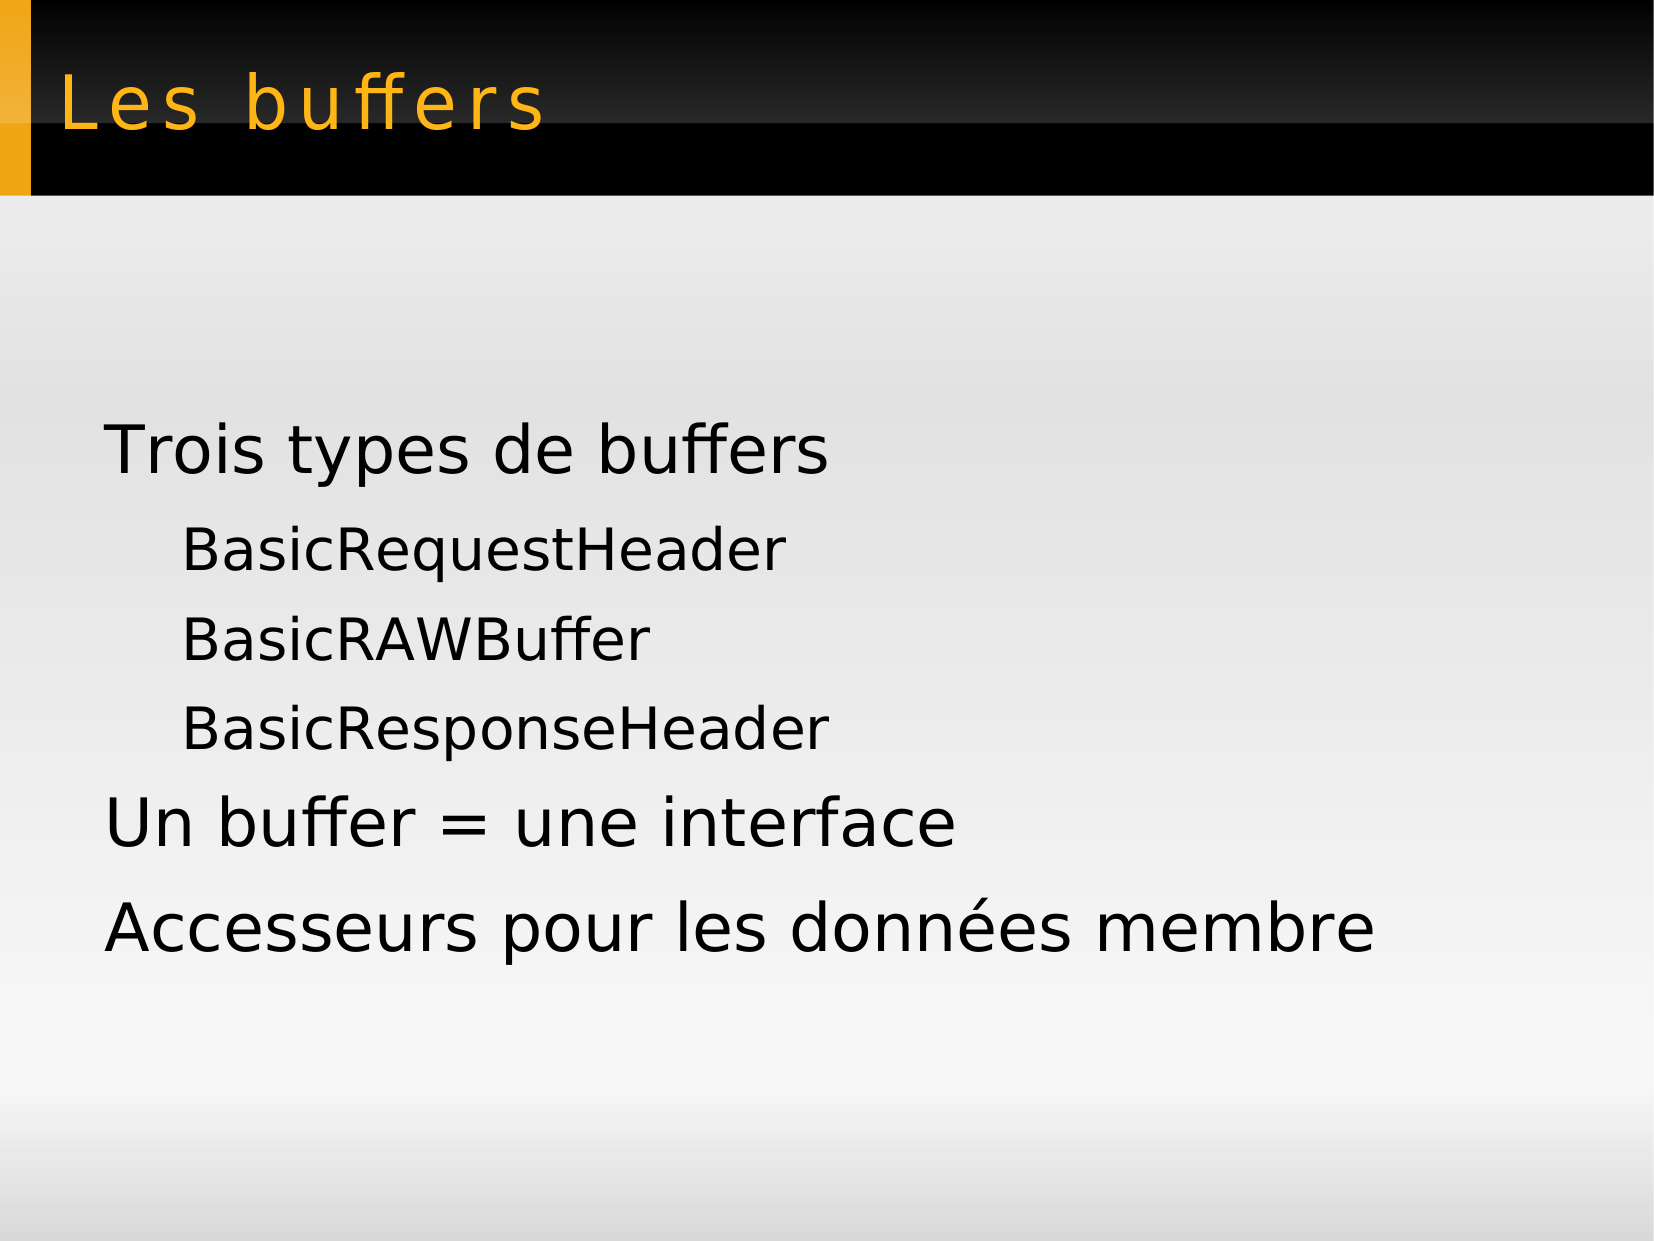

# Les buffers
Trois types de buffers
BasicRequestHeader
BasicRAWBuffer
BasicResponseHeader
Un buffer = une interface
Accesseurs pour les données membre